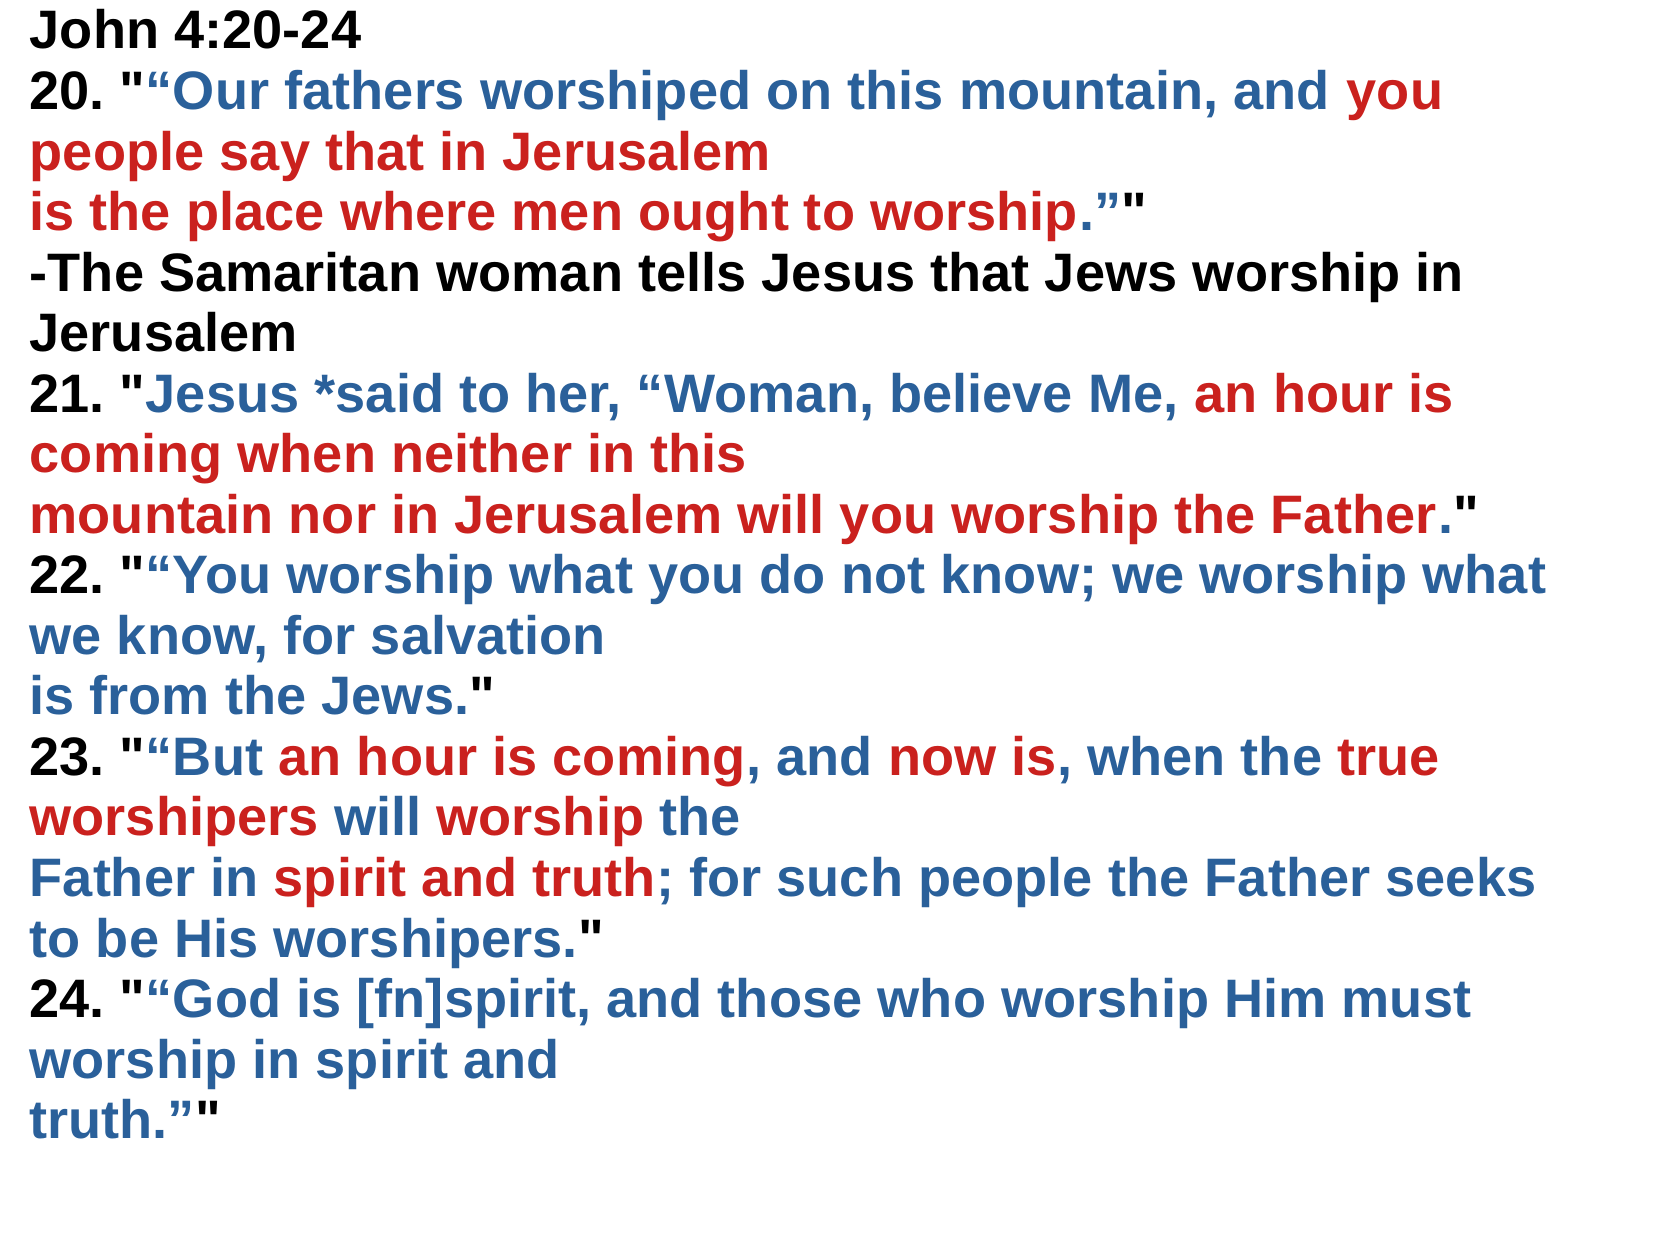

# John 4:20-24 20. "“Our fathers worshiped on this mountain, and you people say that in Jerusalem is the place where men ought to worship.”" -The Samaritan woman tells Jesus that Jews worship in Jerusalem 21. "Jesus *said to her, “Woman, believe Me, an hour is coming when neither in this mountain nor in Jerusalem will you worship the Father." 22. "“You worship what you do not know; we worship what we know, for salvation is from the Jews." 23. "“But an hour is coming, and now is, when the true worshipers will worship the Father in spirit and truth; for such people the Father seeks to be His worshipers." 24. "“God is [fn]spirit, and those who worship Him must worship in spirit and truth.”"